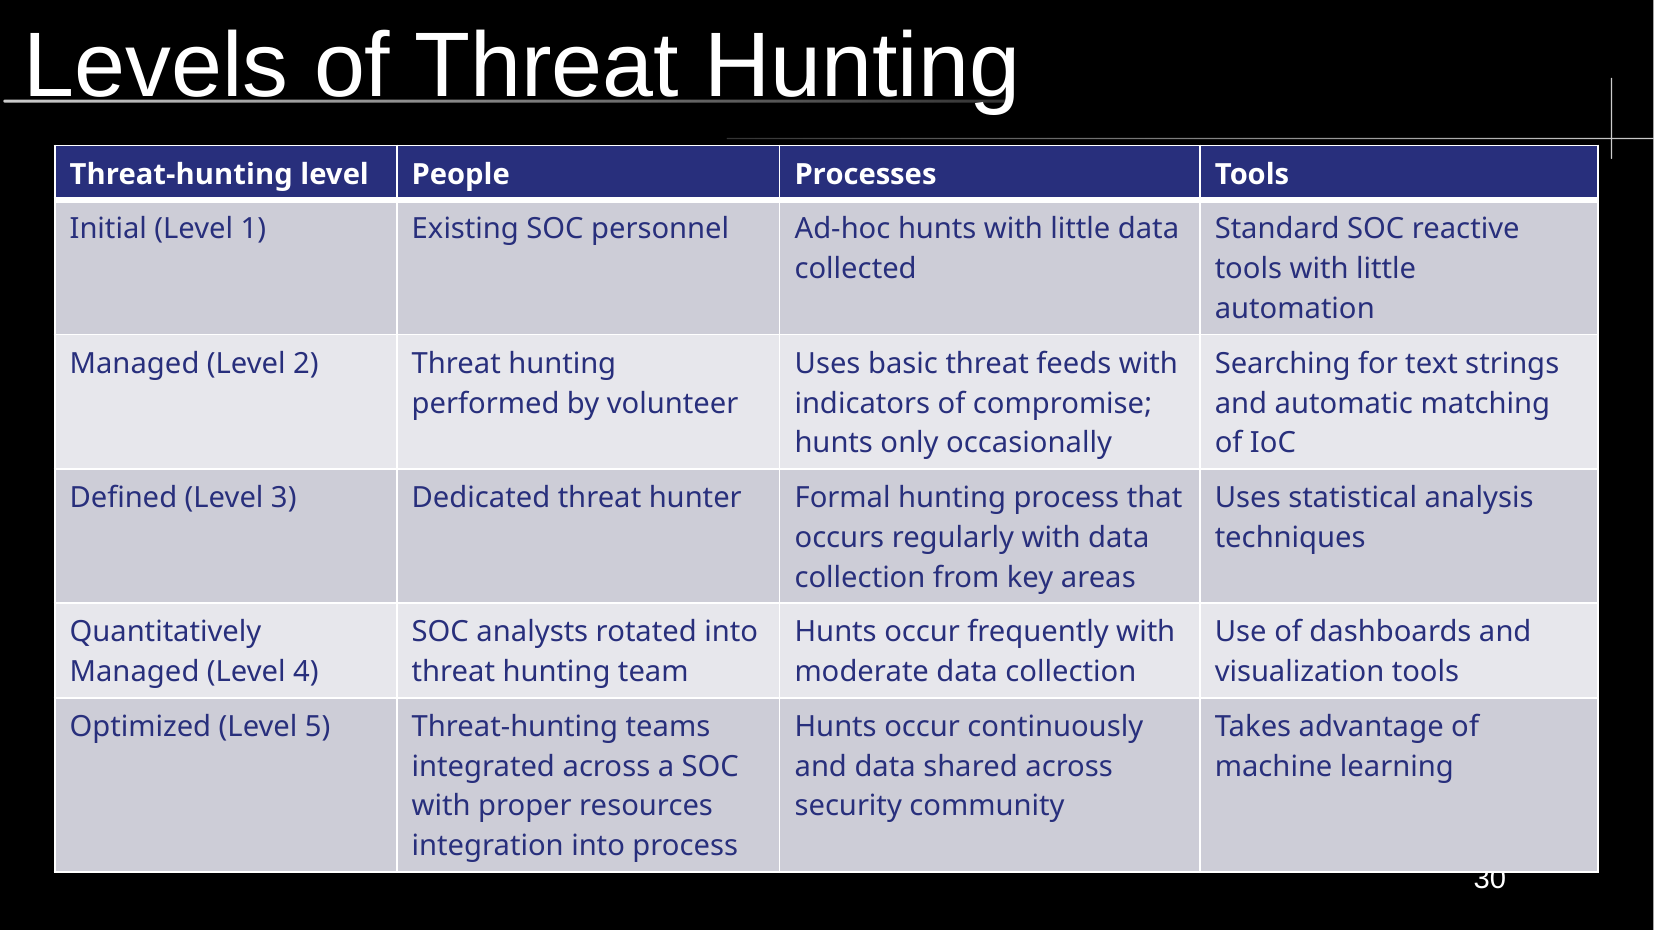

# Levels of Threat Hunting
| Threat-hunting level | People | Processes | Tools |
| --- | --- | --- | --- |
| Initial (Level 1) | Existing SOC personnel | Ad-hoc hunts with little data collected | Standard SOC reactive tools with little automation |
| Managed (Level 2) | Threat hunting performed by volunteer | Uses basic threat feeds with indicators of compromise; hunts only occasionally | Searching for text strings and automatic matching of IoC |
| Defined (Level 3) | Dedicated threat hunter | Formal hunting process that occurs regularly with data collection from key areas | Uses statistical analysis techniques |
| Quantitatively Managed (Level 4) | SOC analysts rotated into threat hunting team | Hunts occur frequently with moderate data collection | Use of dashboards and visualization tools |
| Optimized (Level 5) | Threat-hunting teams integrated across a SOC with proper resources integration into process | Hunts occur continuously and data shared across security community | Takes advantage of machine learning |
30